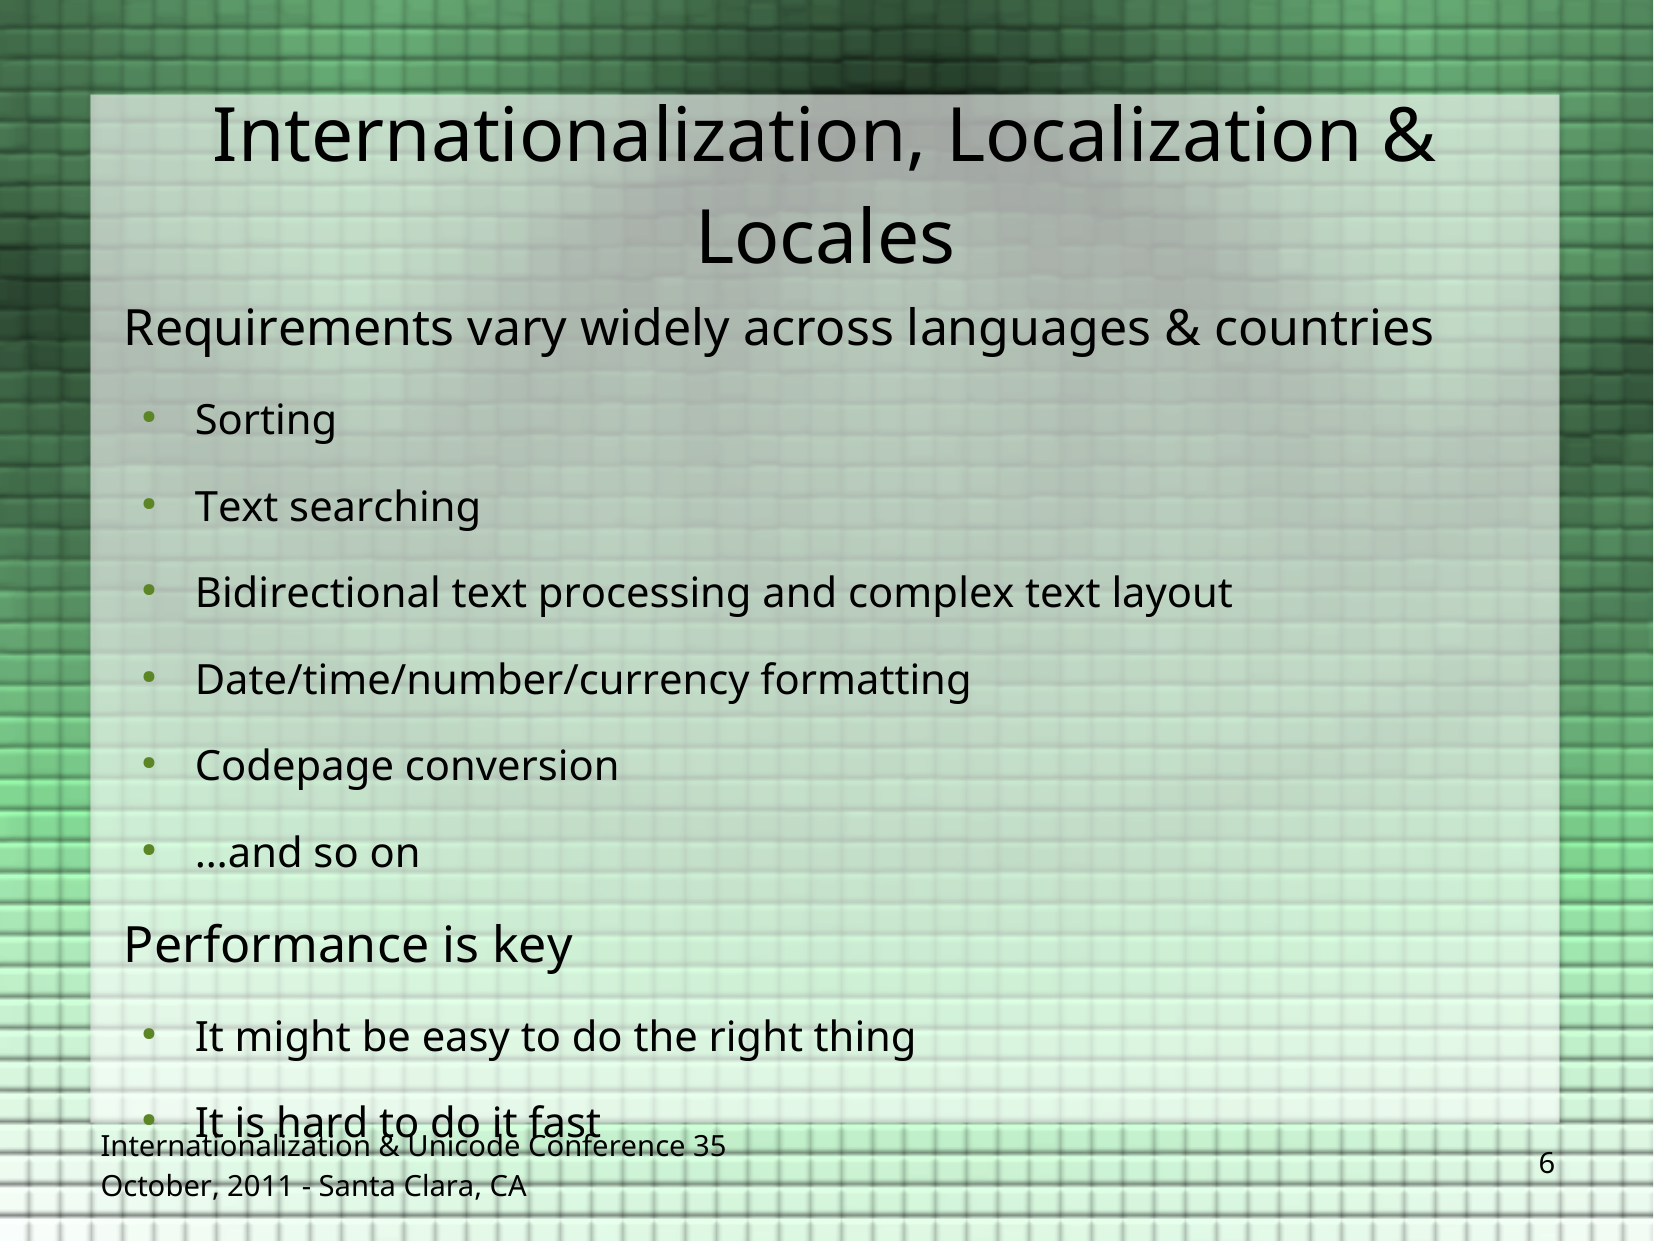

# Internationalization, Localization & Locales
Requirements vary widely across languages & countries
Sorting
Text searching
Bidirectional text processing and complex text layout
Date/time/number/currency formatting
Codepage conversion
…and so on
Performance is key
It might be easy to do the right thing
It is hard to do it fast